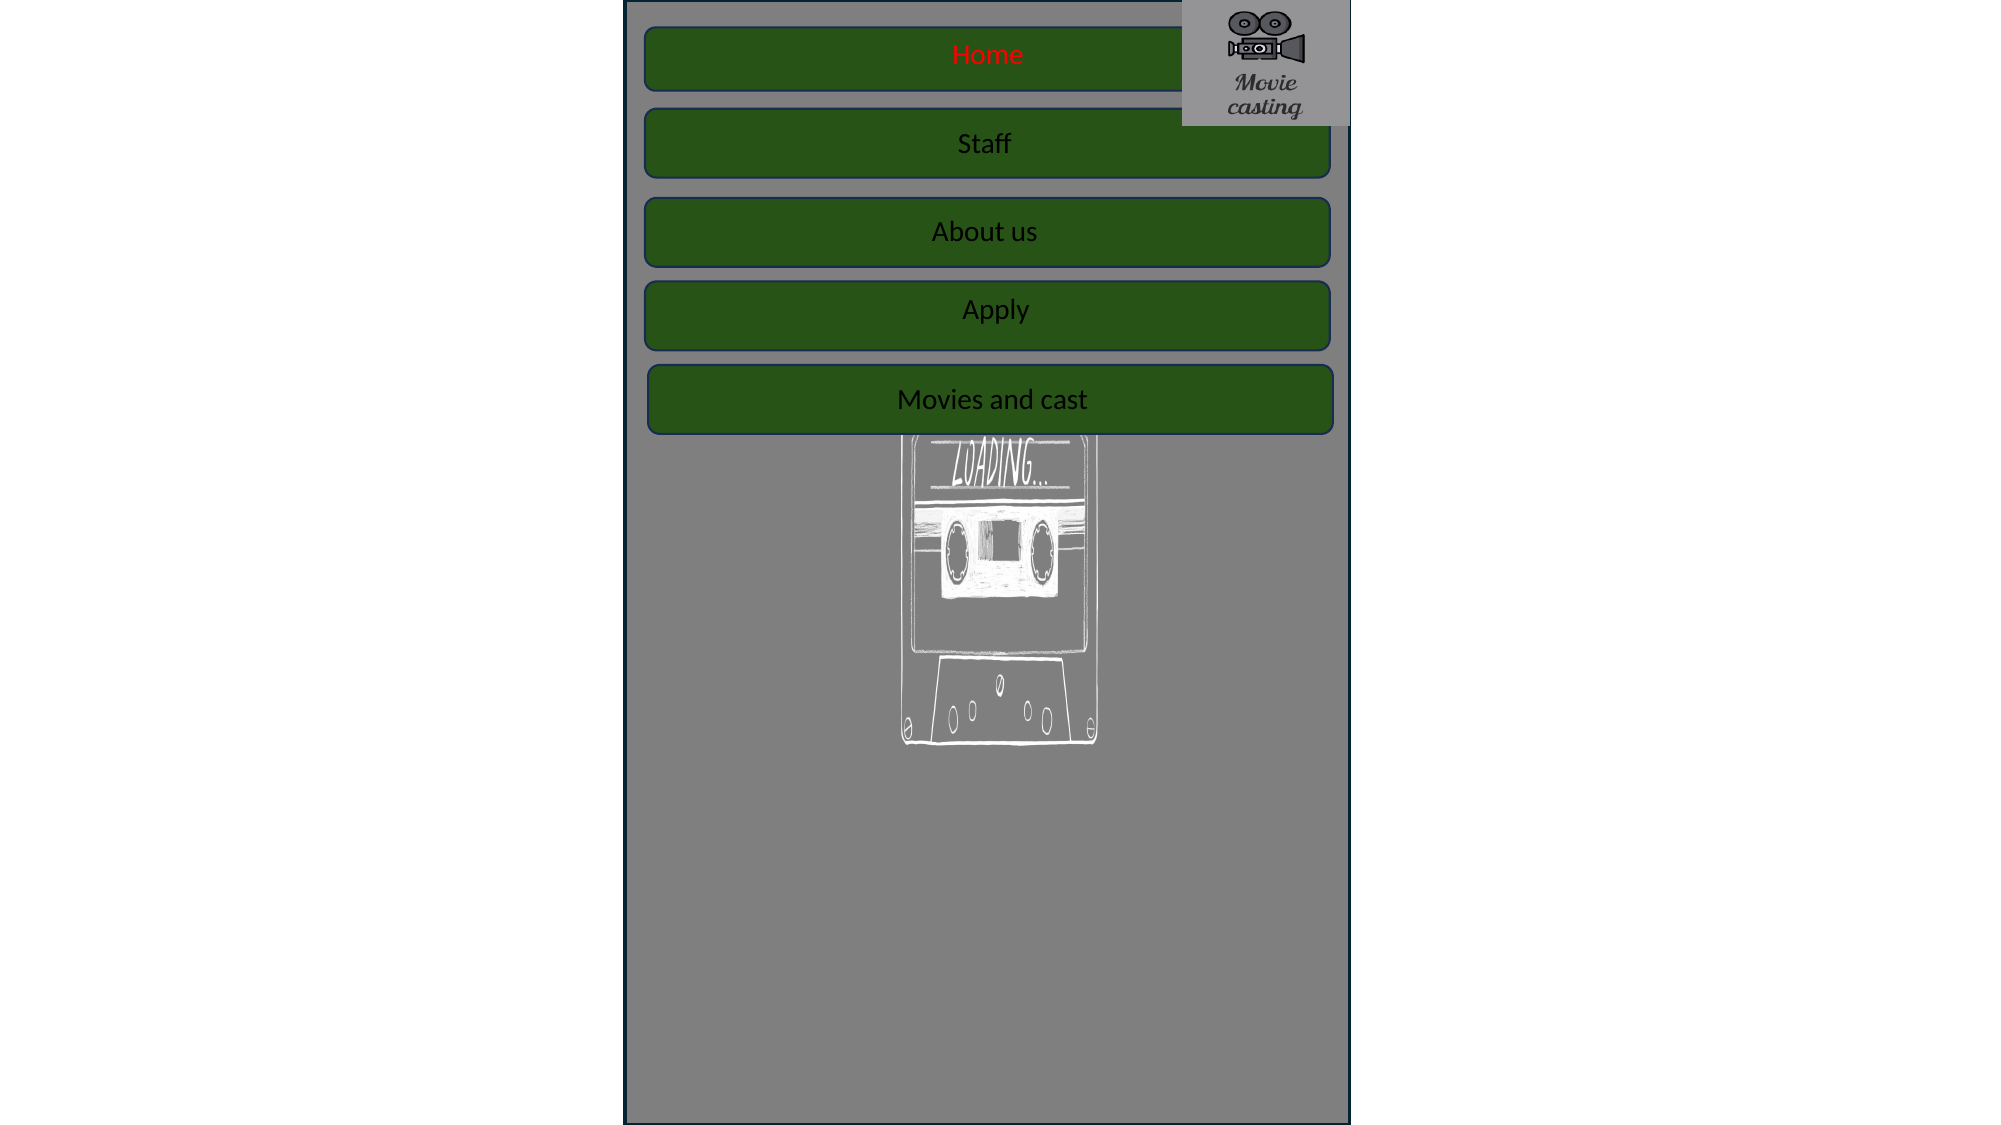

Home
Staff
About us
Apply
Movies and cast